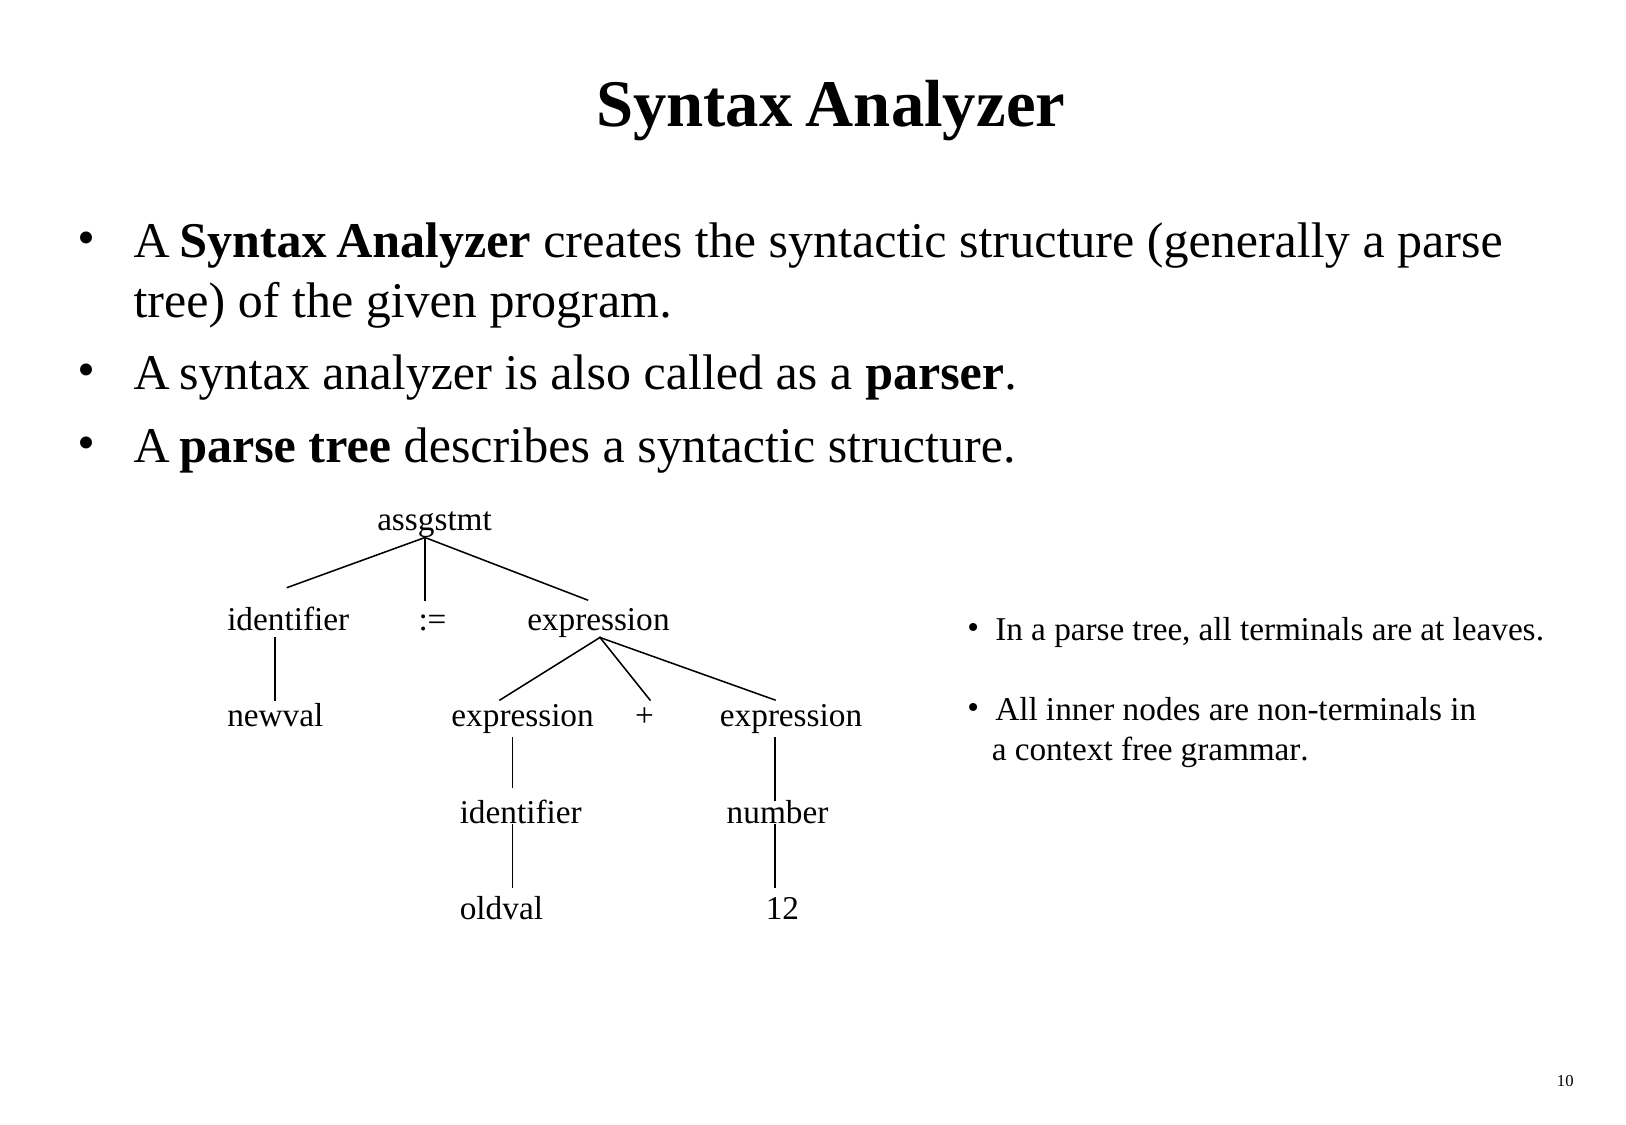

# Syntax Analyzer
A Syntax Analyzer creates the syntactic structure (generally a parse tree) of the given program.
A syntax analyzer is also called as a parser.
A parse tree describes a syntactic structure.
			assgstmt
		identifier	 := 	expression
		newval	 expression + expression
			 identifier 	 number
			 oldval 12
 In a parse tree, all terminals are at leaves.
 All inner nodes are non-terminals in
 a context free grammar.